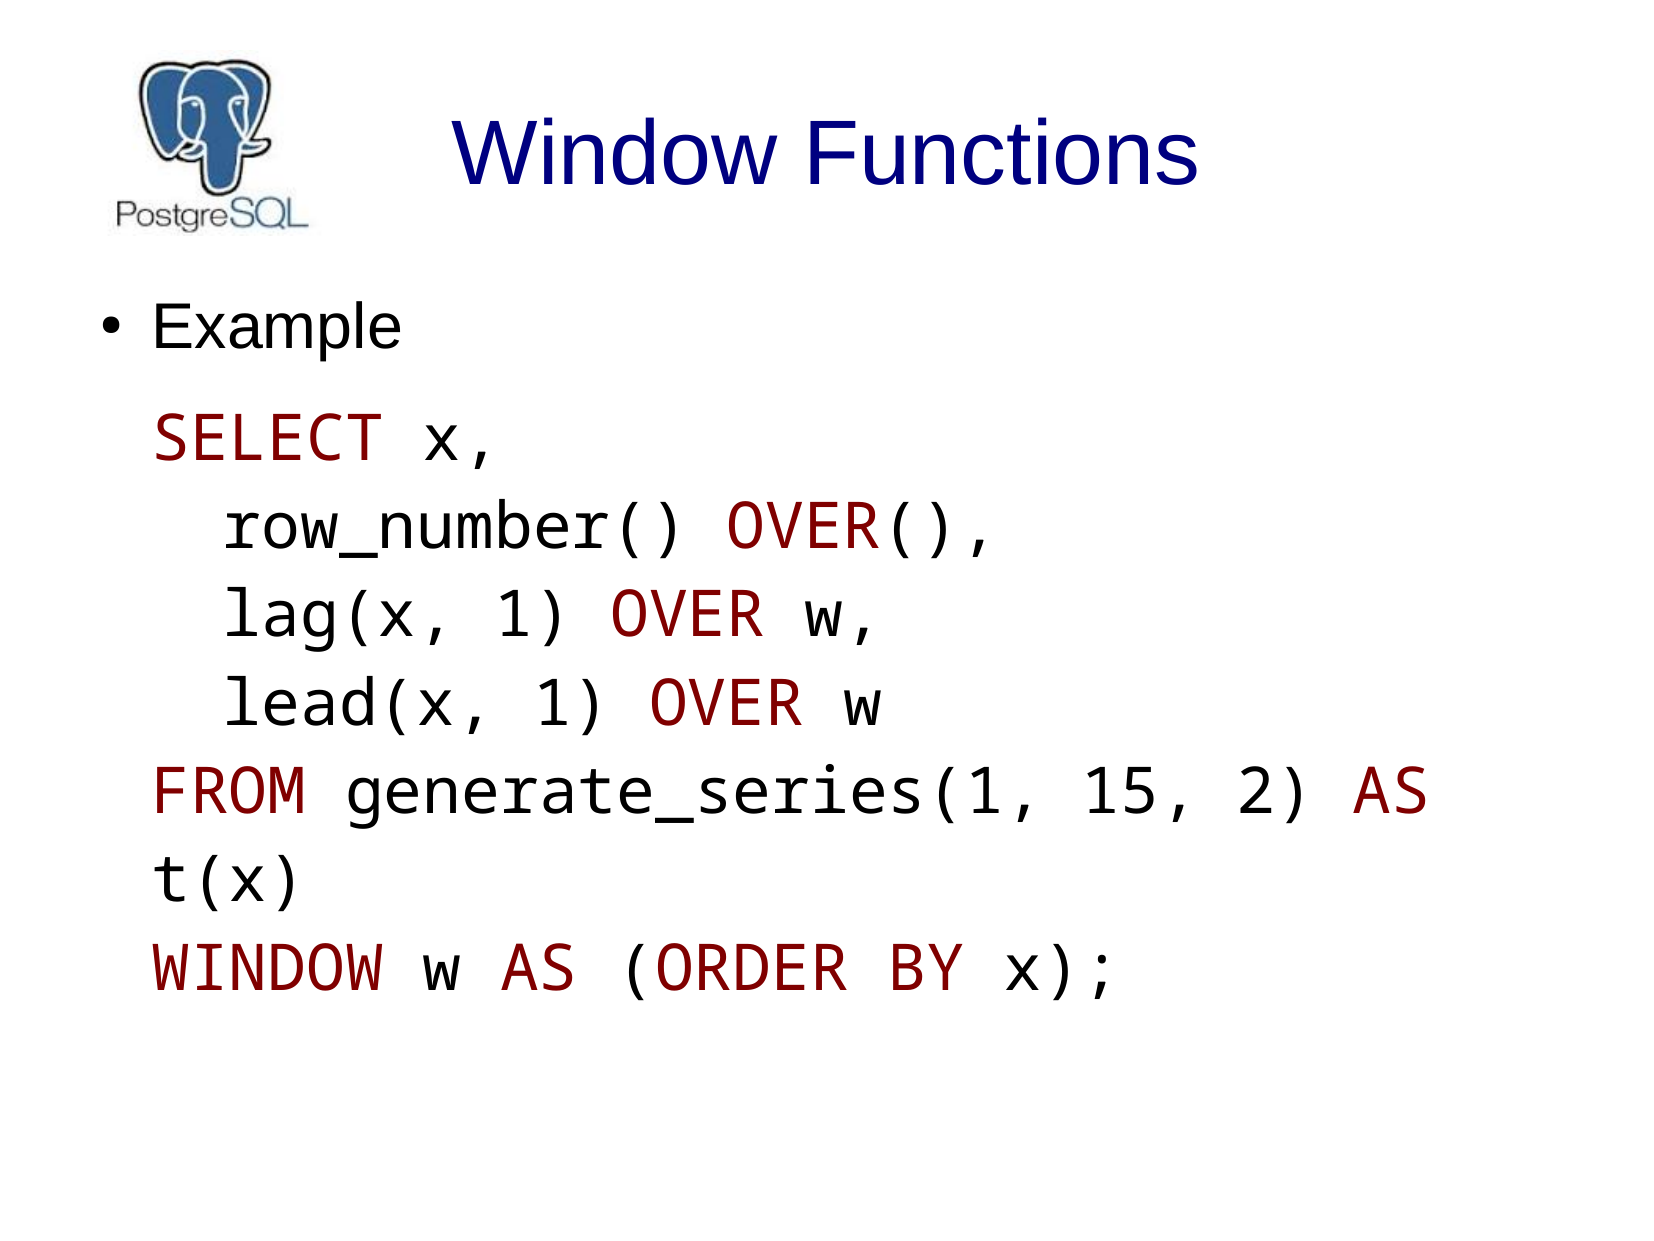

# Window Functions
Example
SELECT x,
	row_number() OVER(),
	lag(x, 1) OVER w,
	lead(x, 1) OVER w
FROM generate_series(1, 15, 2) AS t(x)
WINDOW w AS (ORDER BY x);